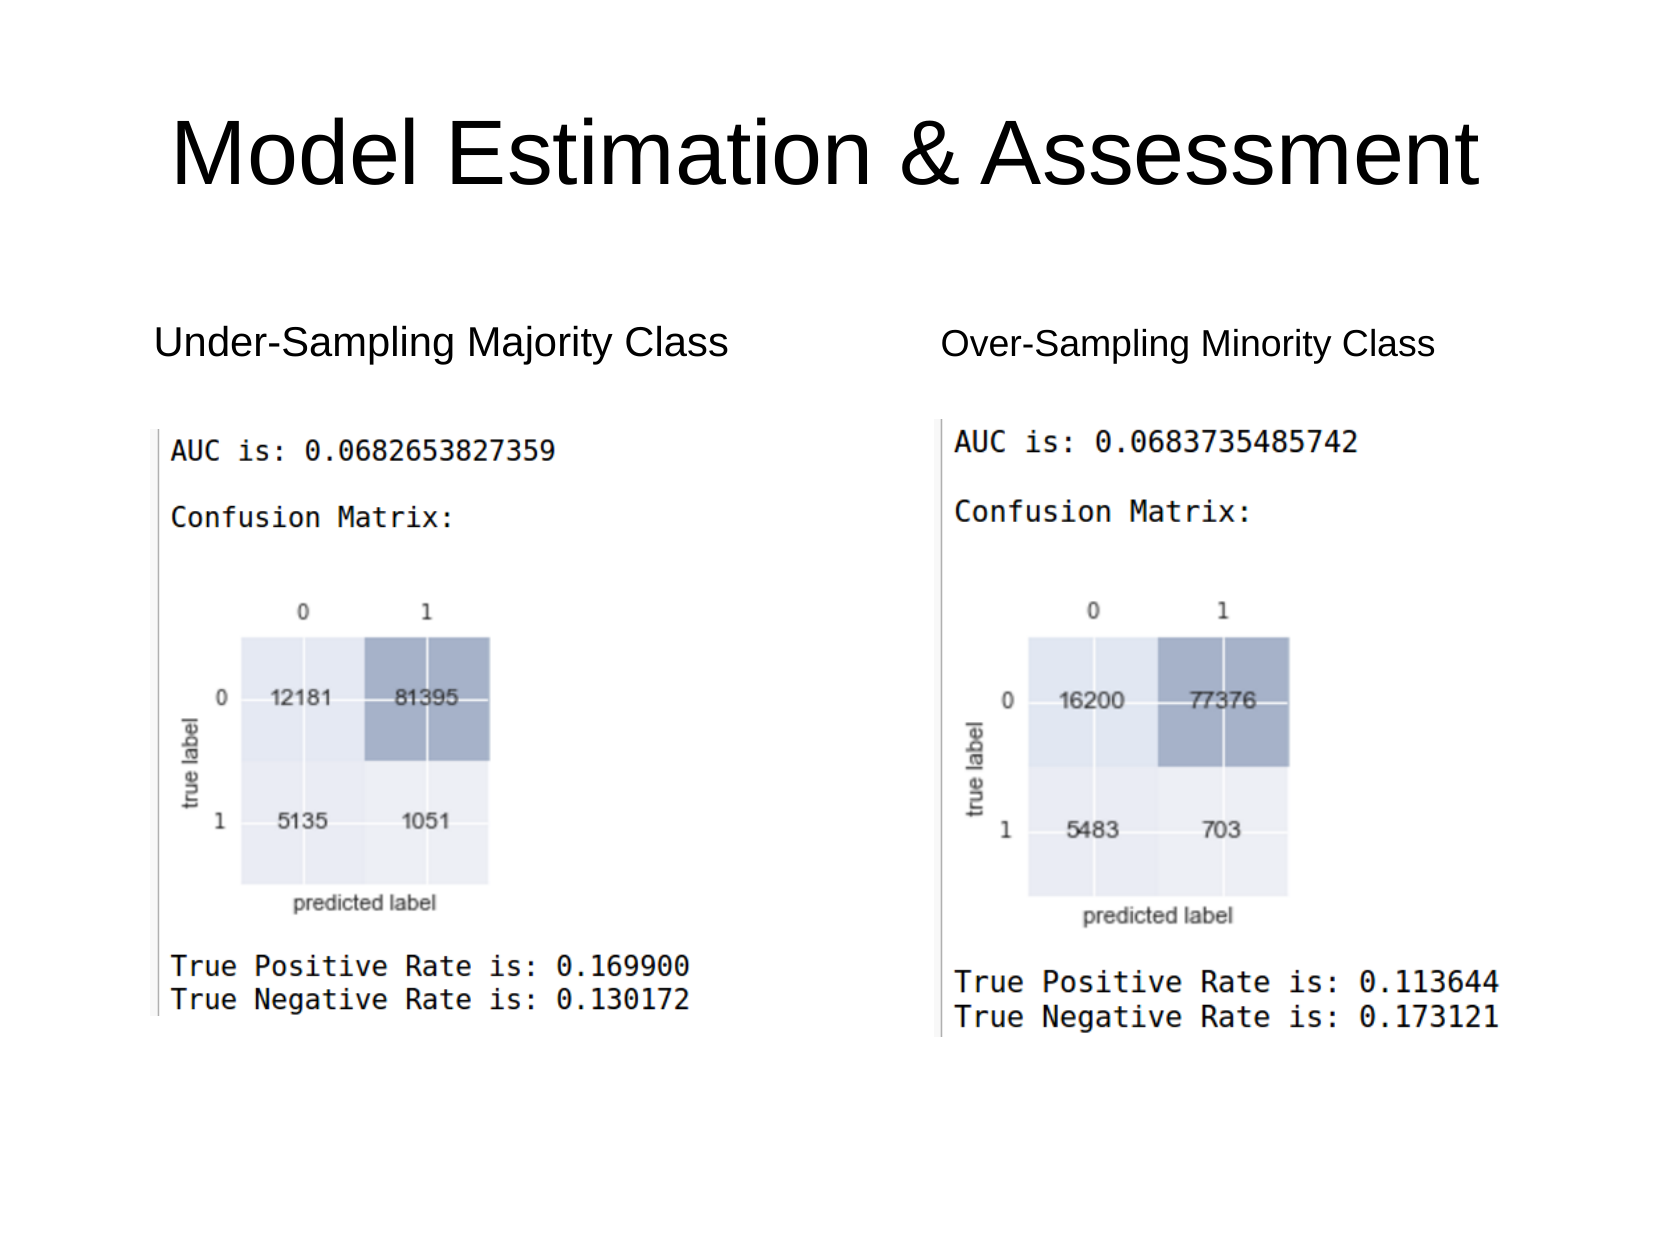

# Model Estimation & Assessment
Under-Sampling Majority Class			 Over-Sampling Minority Class